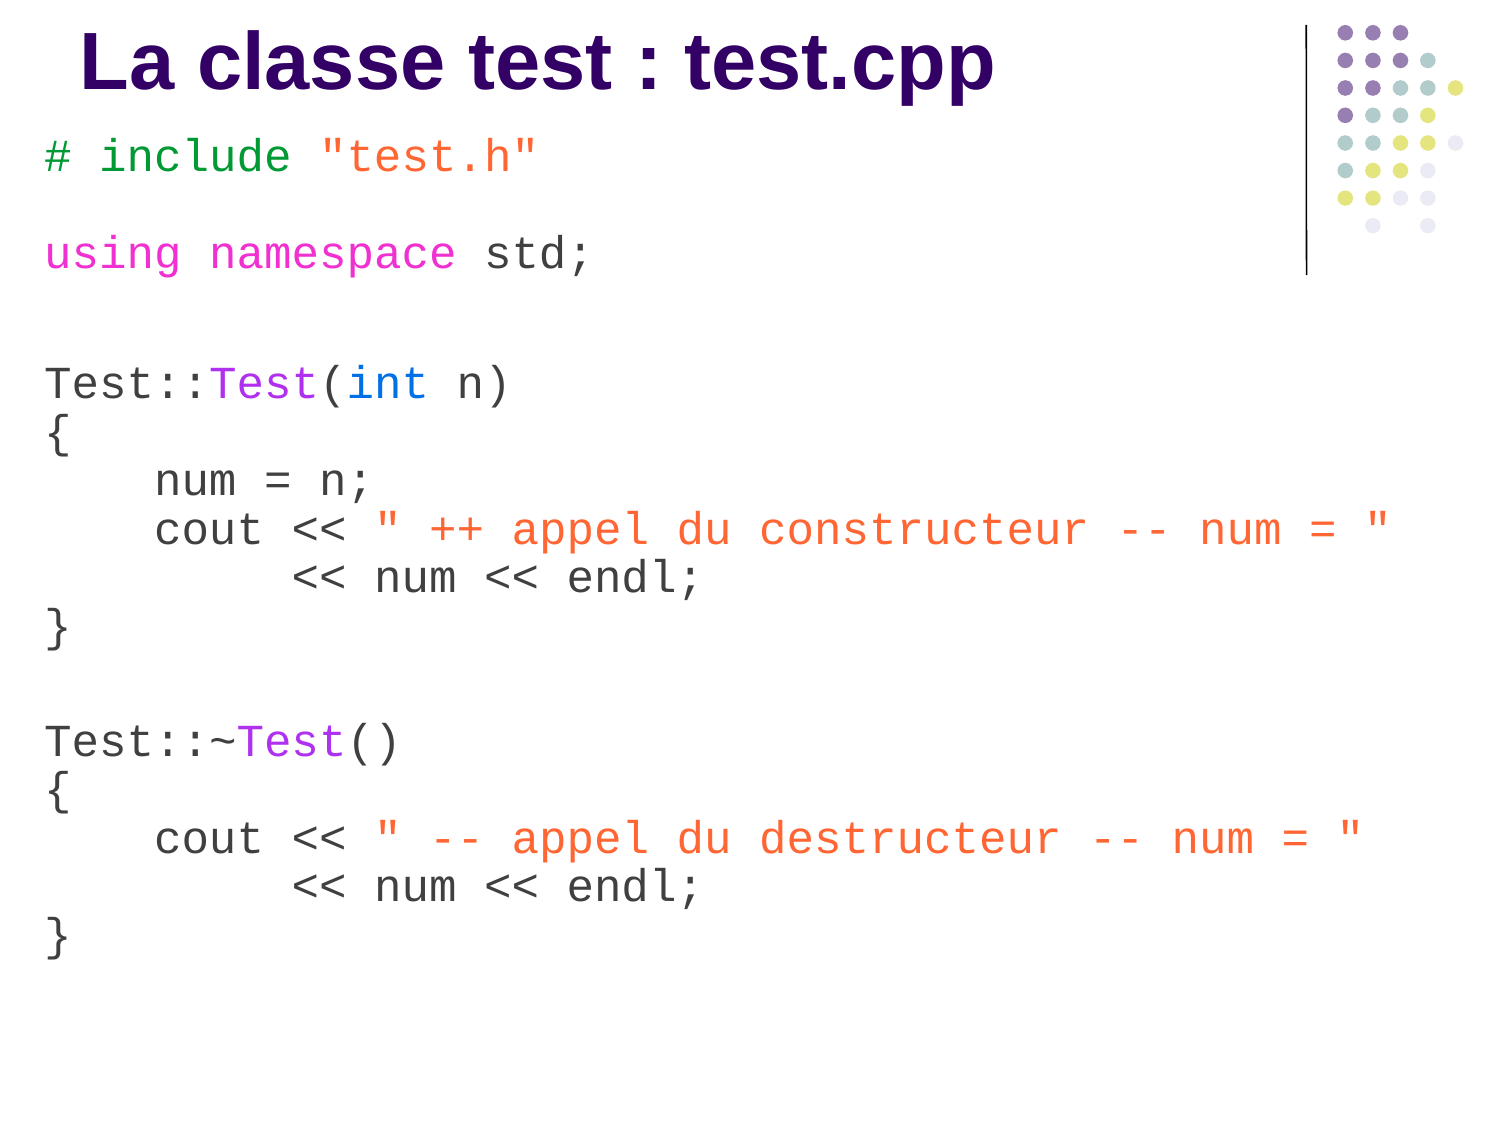

# La classe test : test.cpp
# include "test.h"
using namespace std;
Test::Test(int n)
{
 num = n;
 cout << " ++ appel du constructeur -- num = "
 << num << endl;
}
Test::~Test()
{
 cout << " -- appel du destructeur -- num = "
 << num << endl;
}